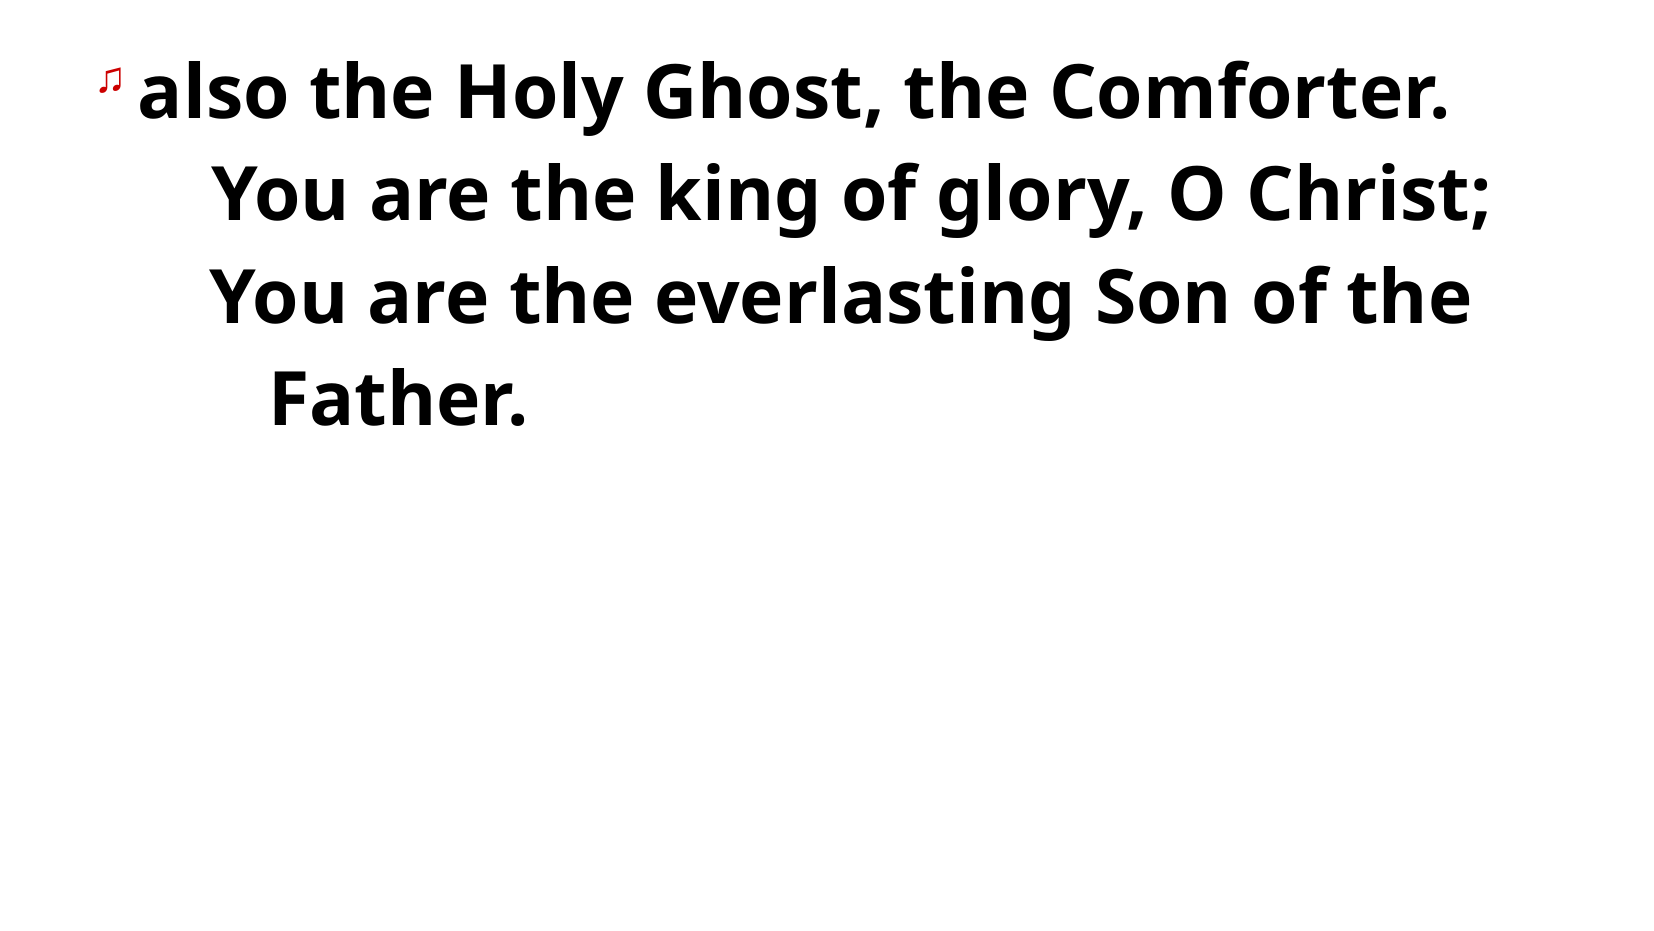

♫ also the Holy Ghost, the Comforter.
 You are the king of glory, O Christ;
 You are the everlasting Son of the
 Father.